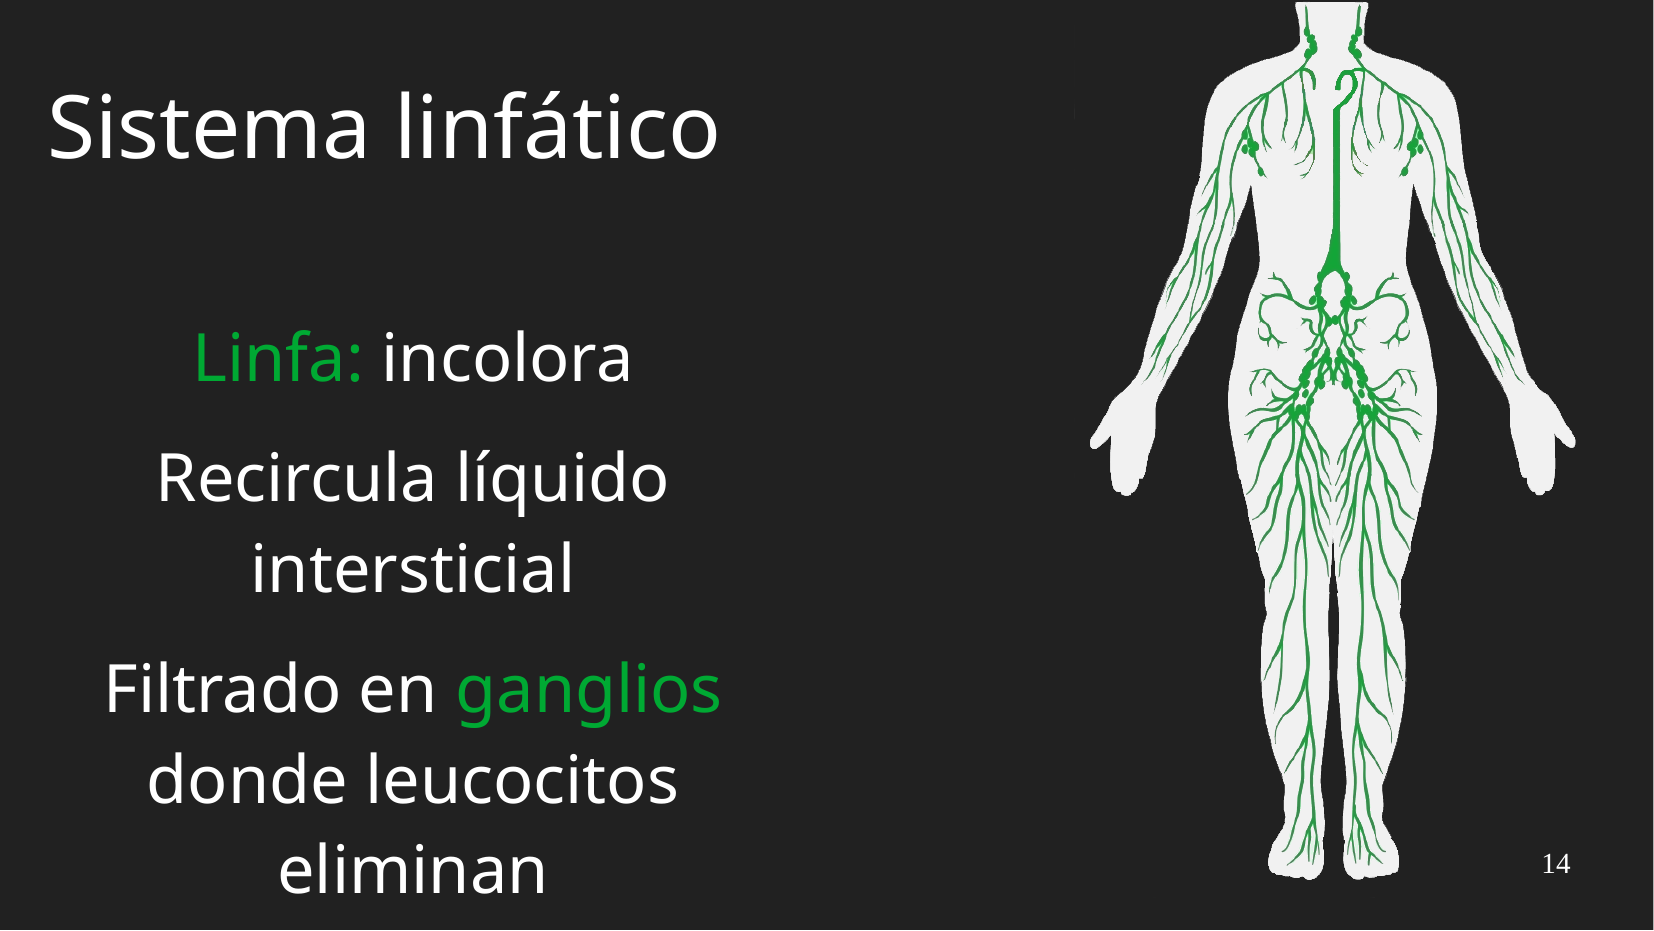

# Sistema linfático
Linfa: incolora
Recircula líquido intersticial
Filtrado en ganglios donde leucocitos eliminan patógenos
14